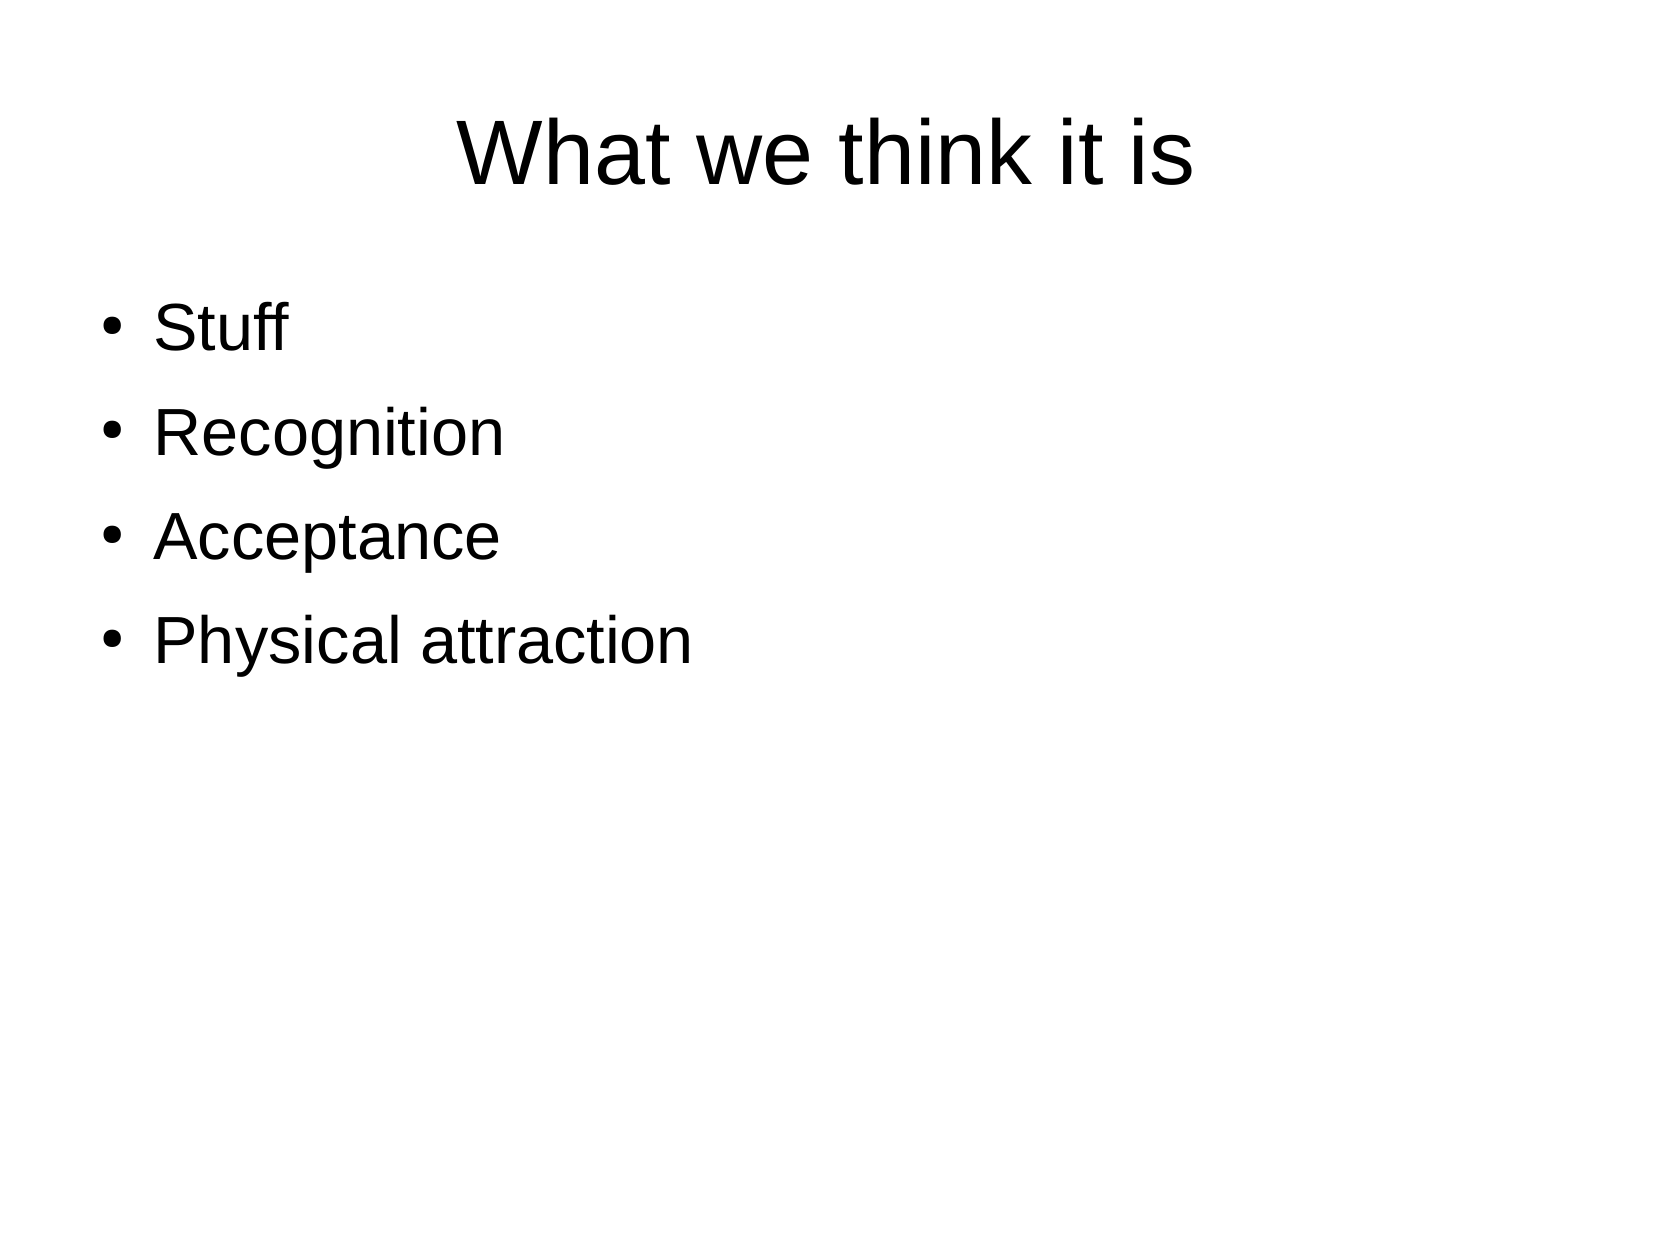

# What we think it is
Stuff
Recognition
Acceptance
Physical attraction